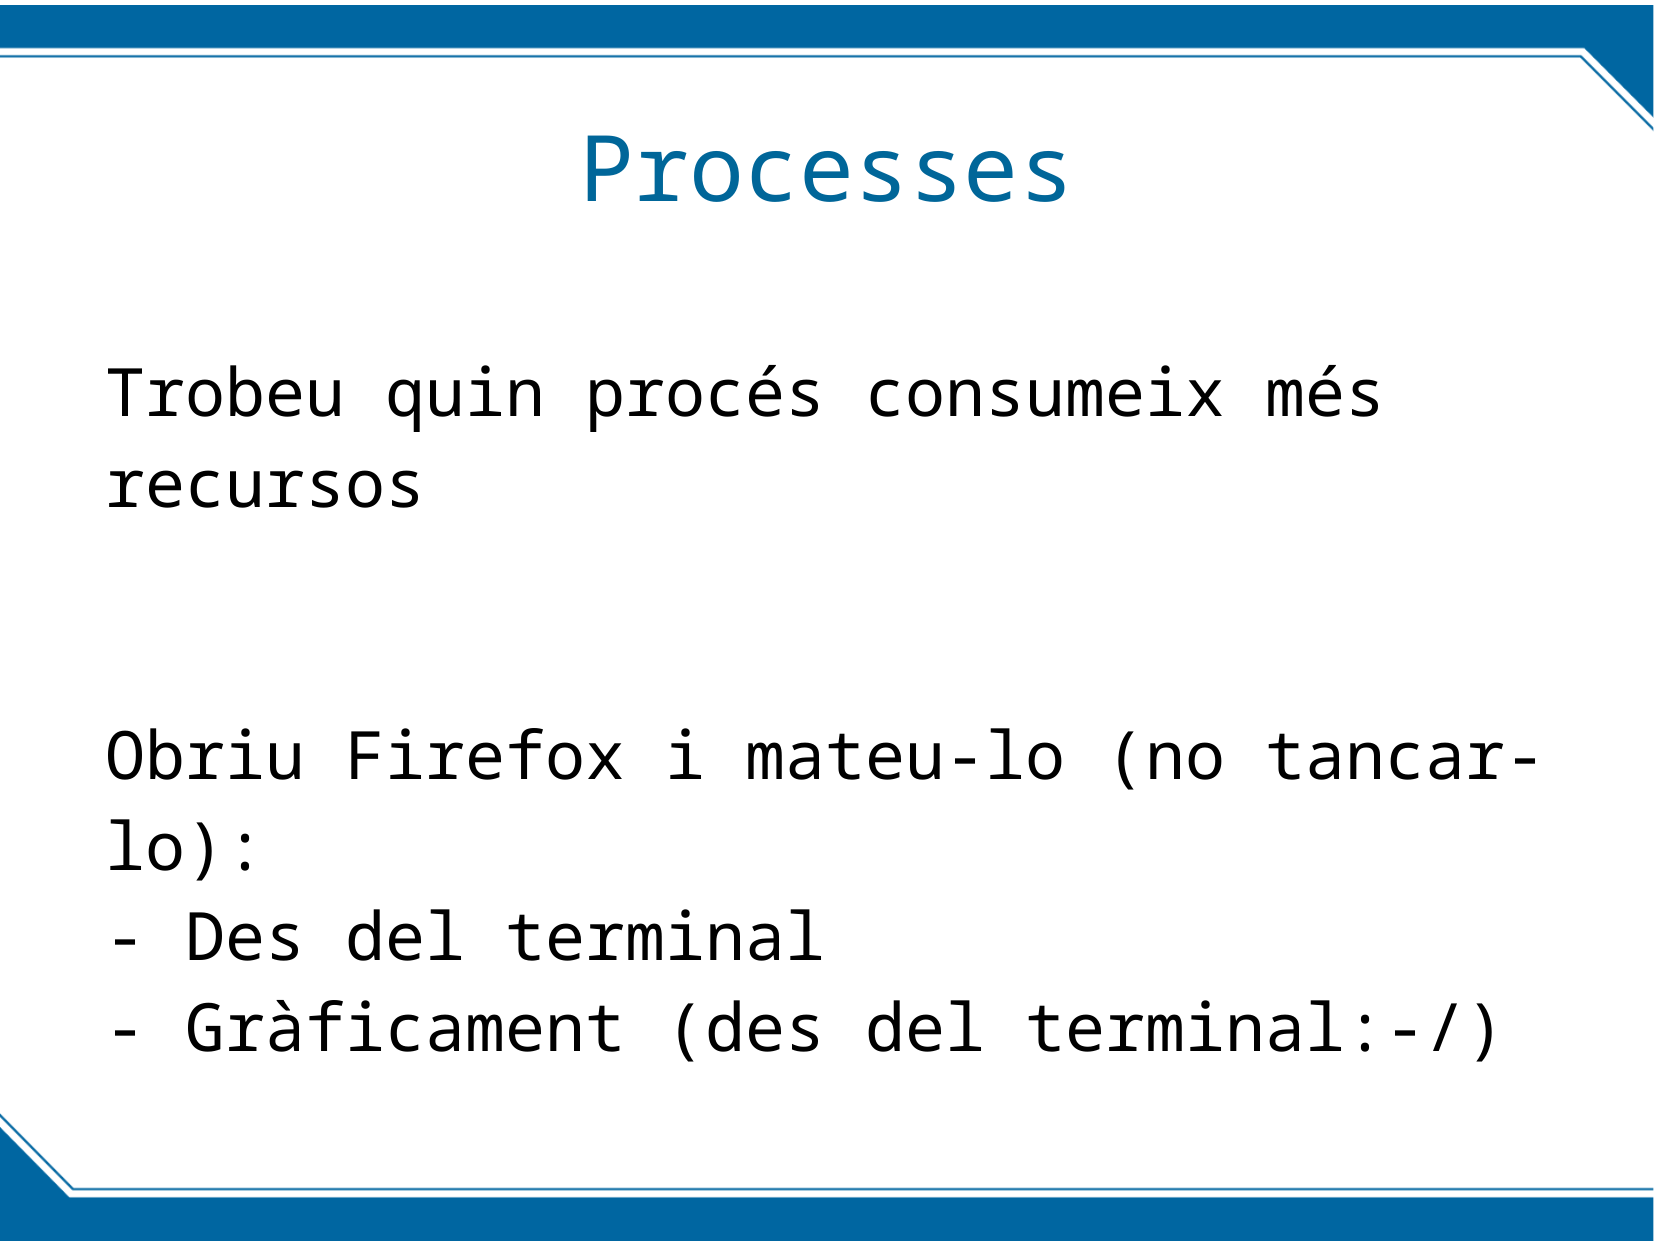

# Processes
Trobeu quin procés consumeix més recursos
Obriu Firefox i mateu-lo (no tancar-lo):
- Des del terminal
- Gràficament (des del terminal:-/)